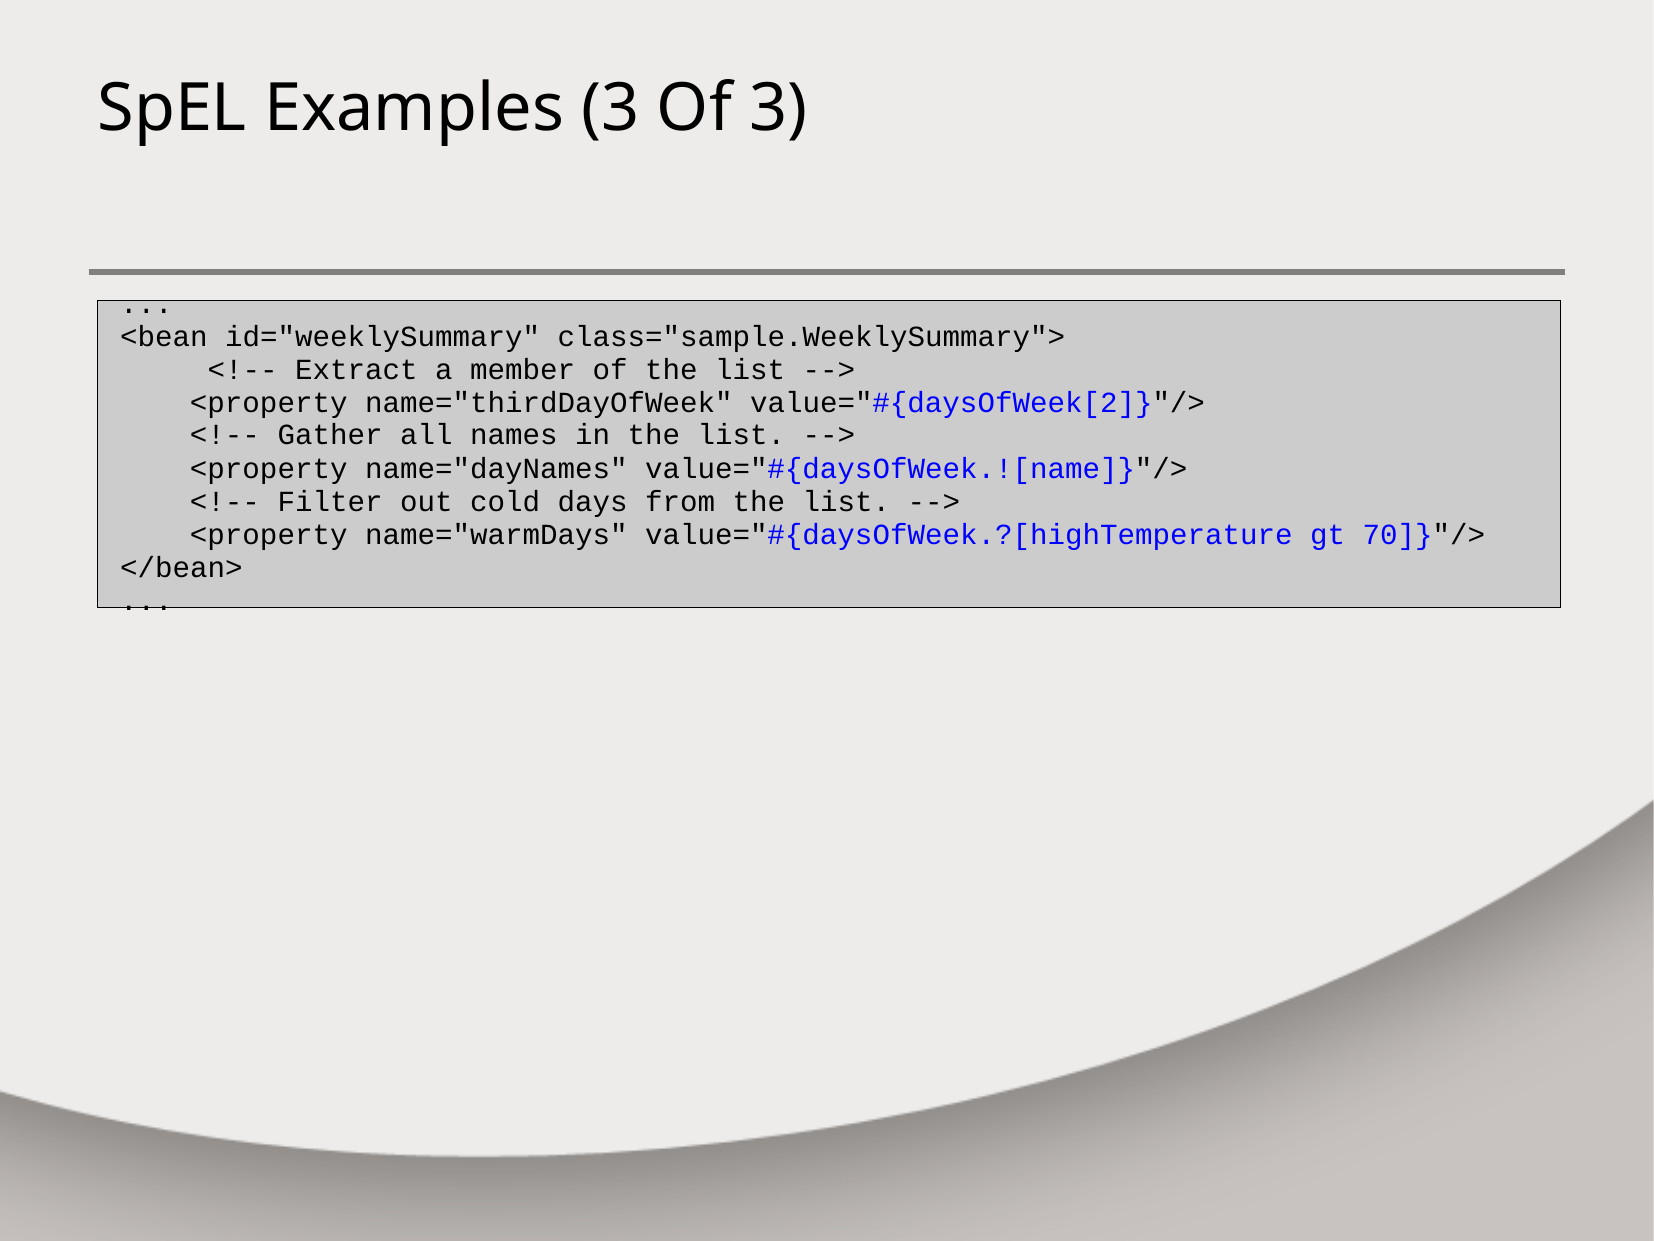

# SpEL Examples (3 Of 3)
...
<bean id="weeklySummary" class="sample.WeeklySummary">
 <!-- Extract a member of the list -->
 <property name="thirdDayOfWeek" value="#{daysOfWeek[2]}"/>
 <!-- Gather all names in the list. -->
 <property name="dayNames" value="#{daysOfWeek.![name]}"/>
 <!-- Filter out cold days from the list. -->
 <property name="warmDays" value="#{daysOfWeek.?[highTemperature gt 70]}"/>
</bean>
...